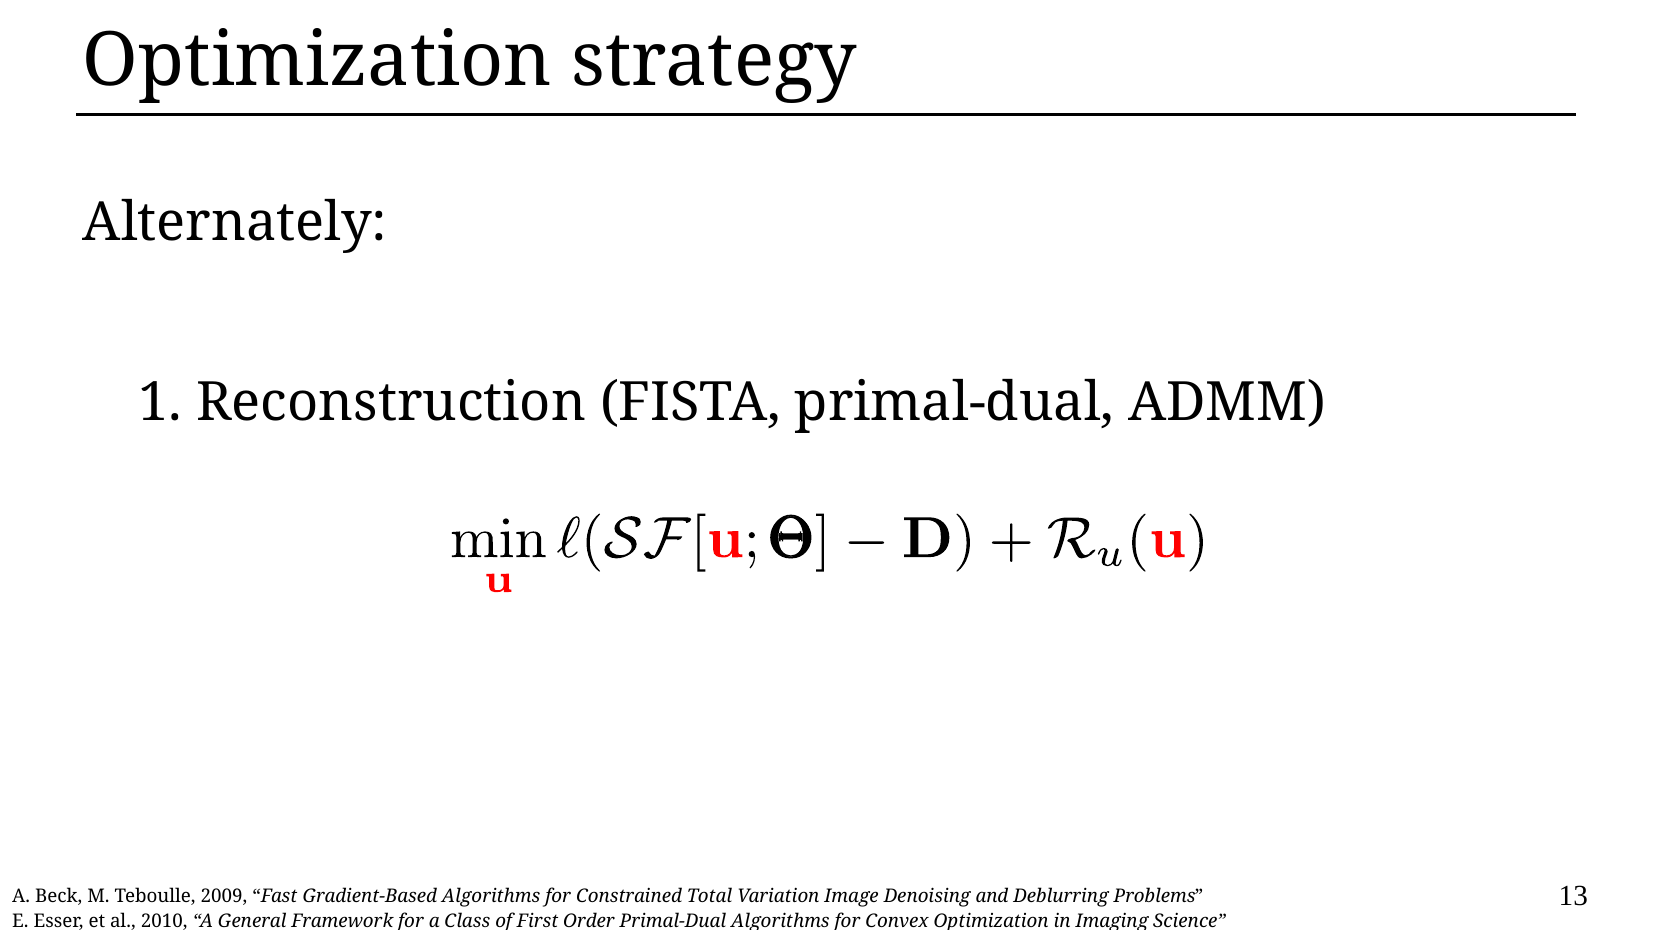

# Optimization strategy
Alternately:
 1. Reconstruction (FISTA, primal-dual, ADMM)
A. Beck, M. Teboulle, 2009, “Fast Gradient-Based Algorithms for Constrained Total Variation Image Denoising and Deblurring Problems”
E. Esser, et al., 2010, “A General Framework for a Class of First Order Primal-Dual Algorithms for Convex Optimization in Imaging Science”